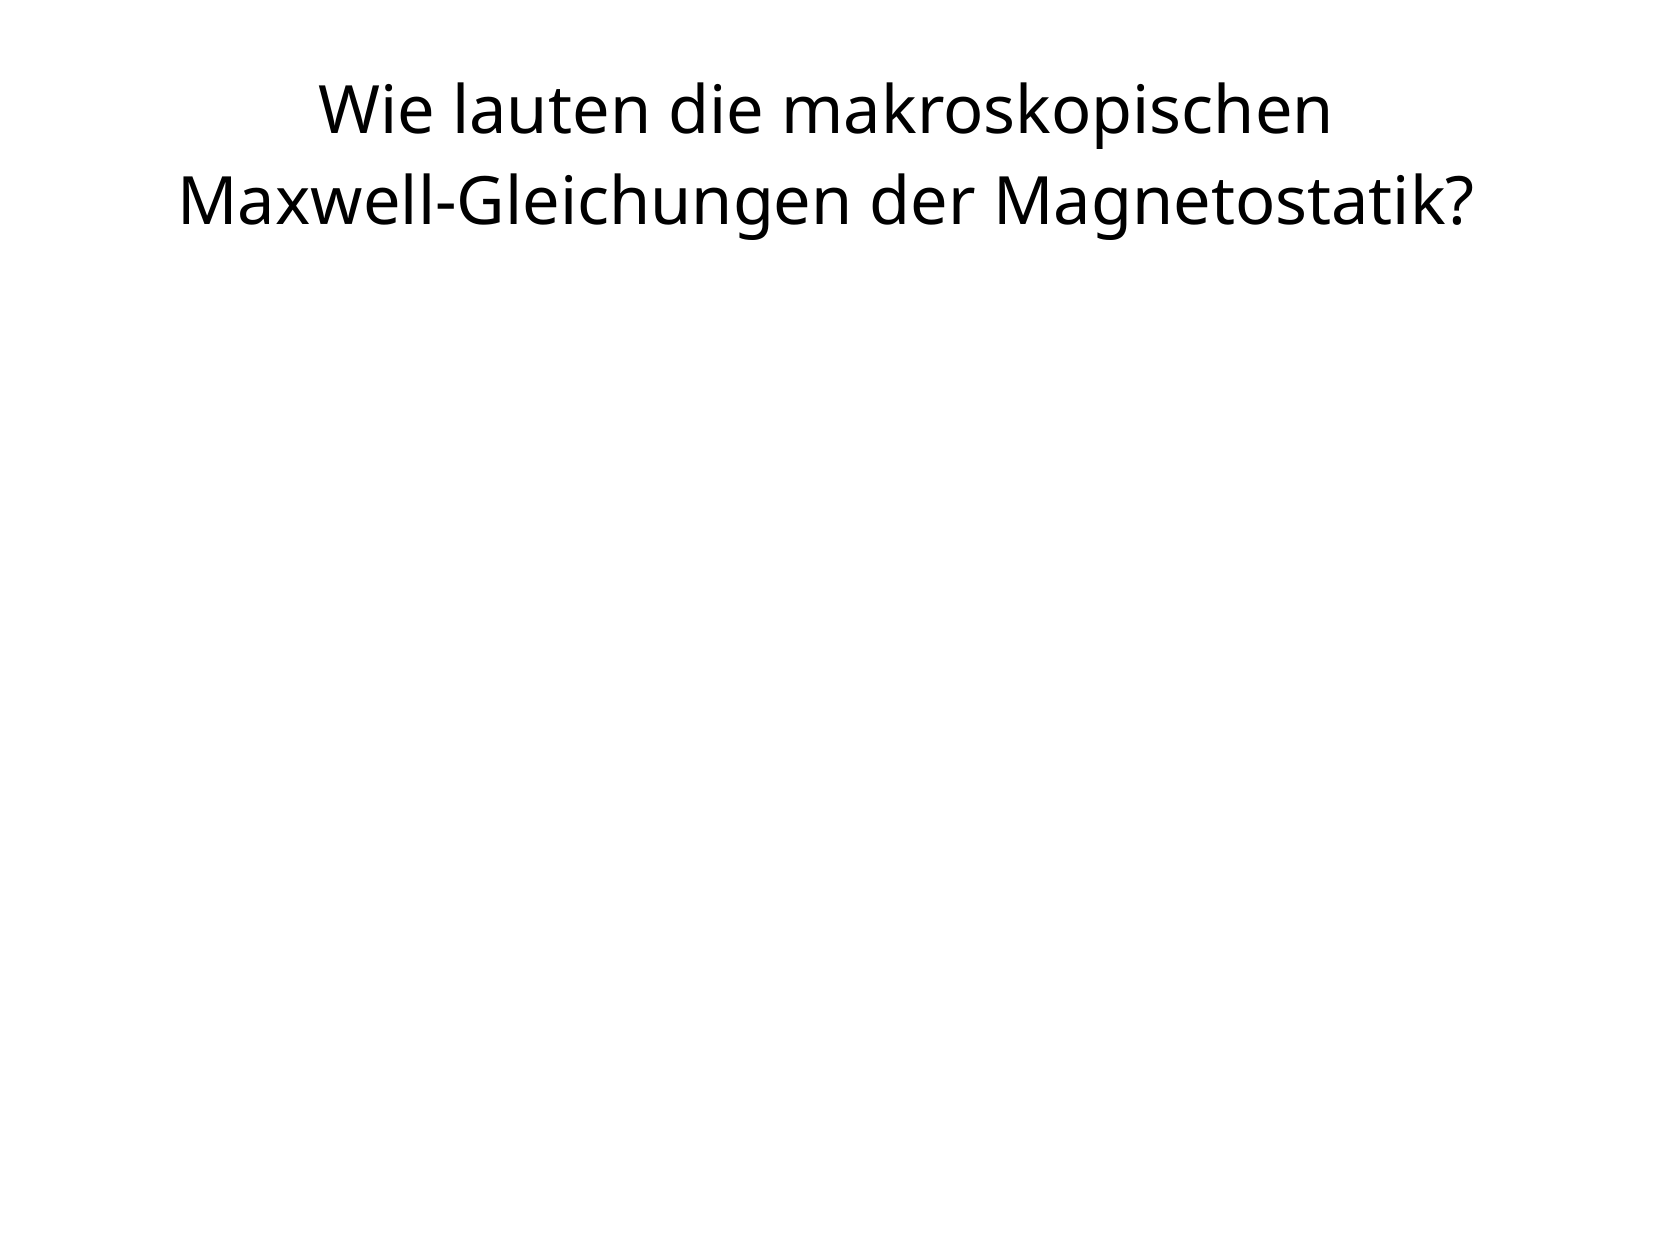

# Wie lauten die makroskopischen Maxwell‑Gleichungen der Magnetostatik?